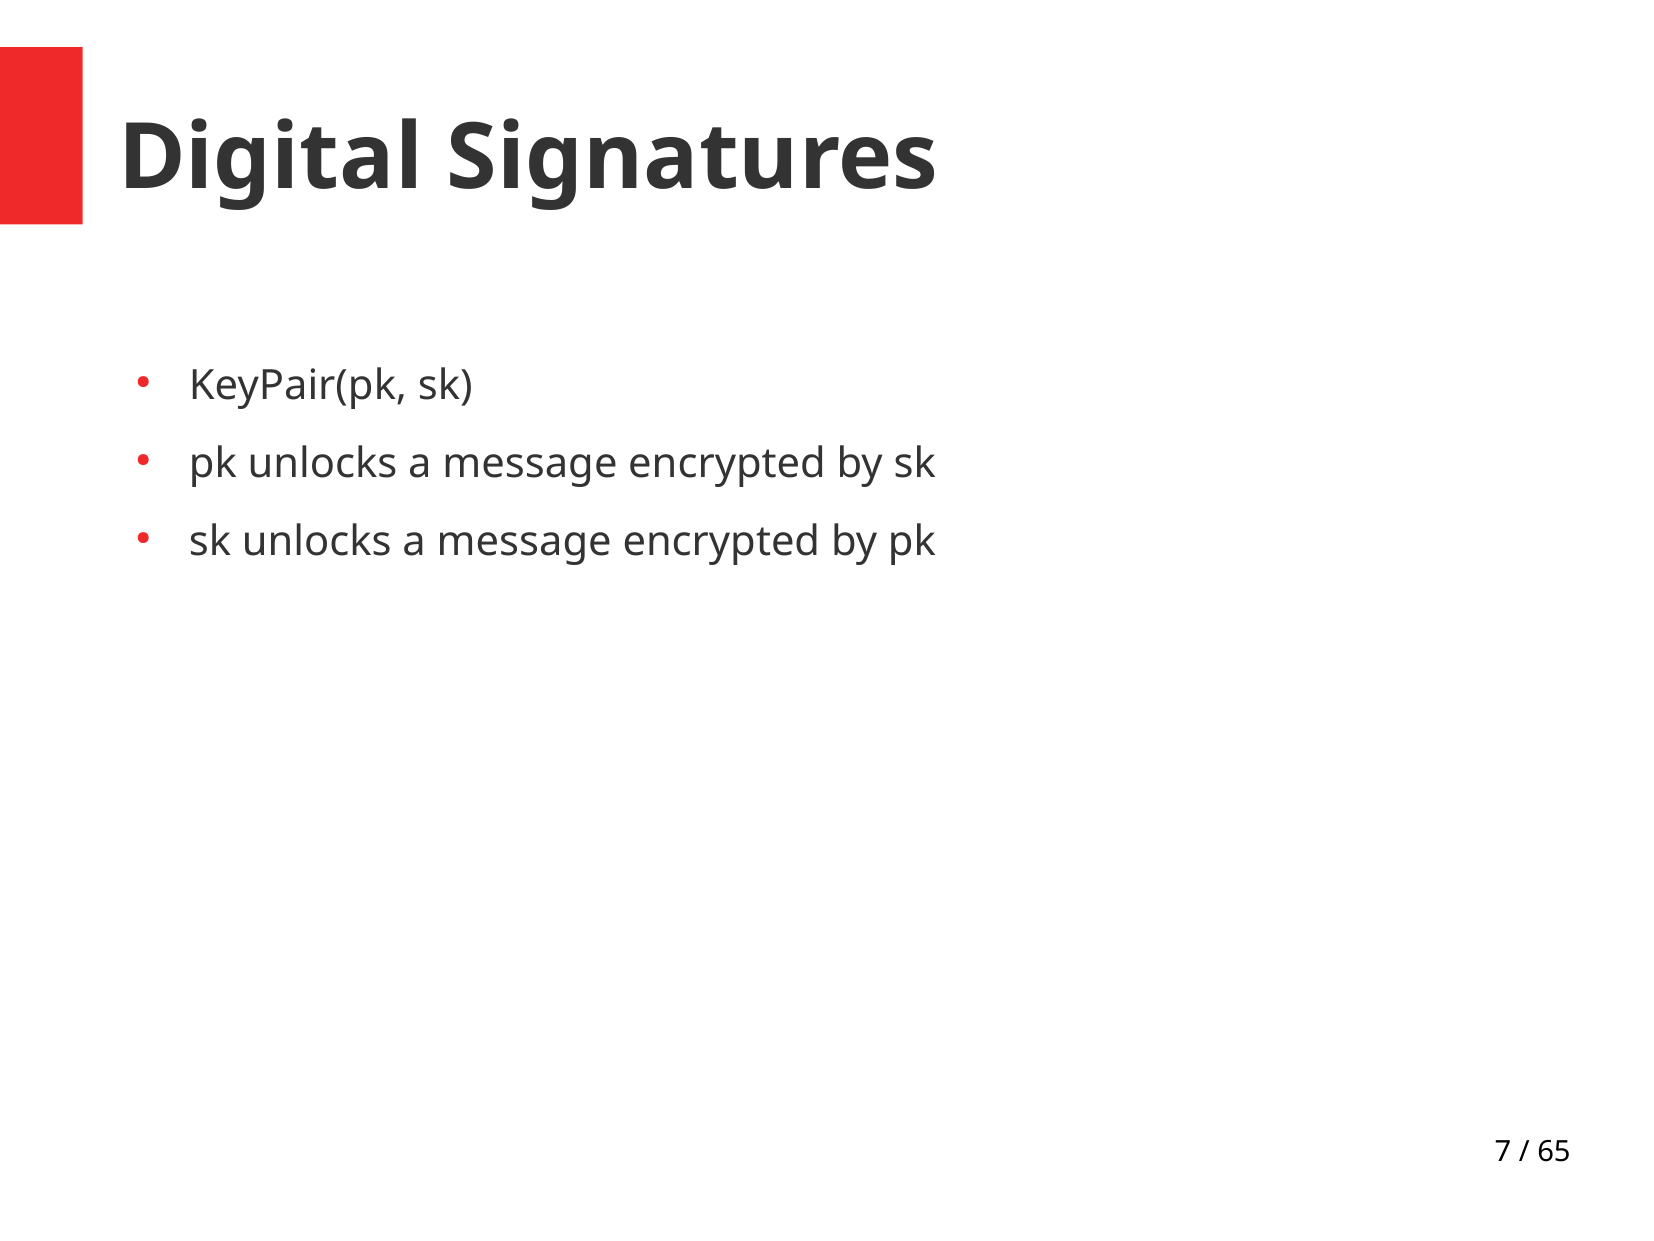

# Digital Signatures
KeyPair(pk, sk)
pk unlocks a message encrypted by sk
sk unlocks a message encrypted by pk
7